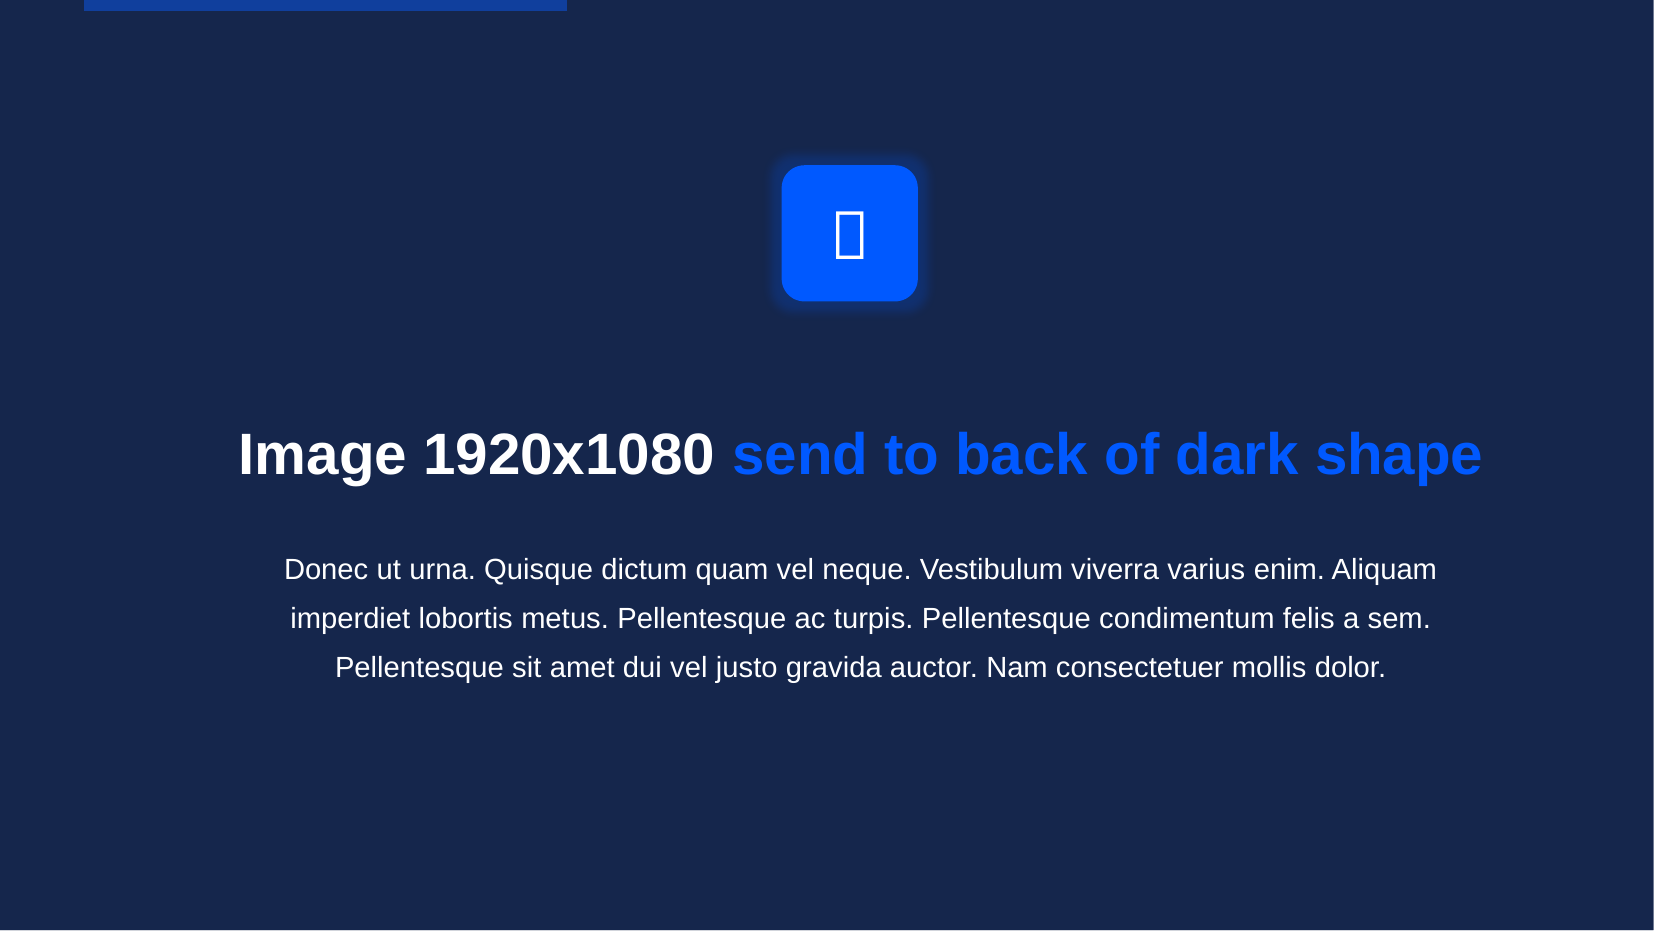


Image 1920x1080 send to back of dark shape
Donec ut urna. Quisque dictum quam vel neque. Vestibulum viverra varius enim. Aliquam imperdiet lobortis metus. Pellentesque ac turpis. Pellentesque condimentum felis a sem. Pellentesque sit amet dui vel justo gravida auctor. Nam consectetuer mollis dolor.